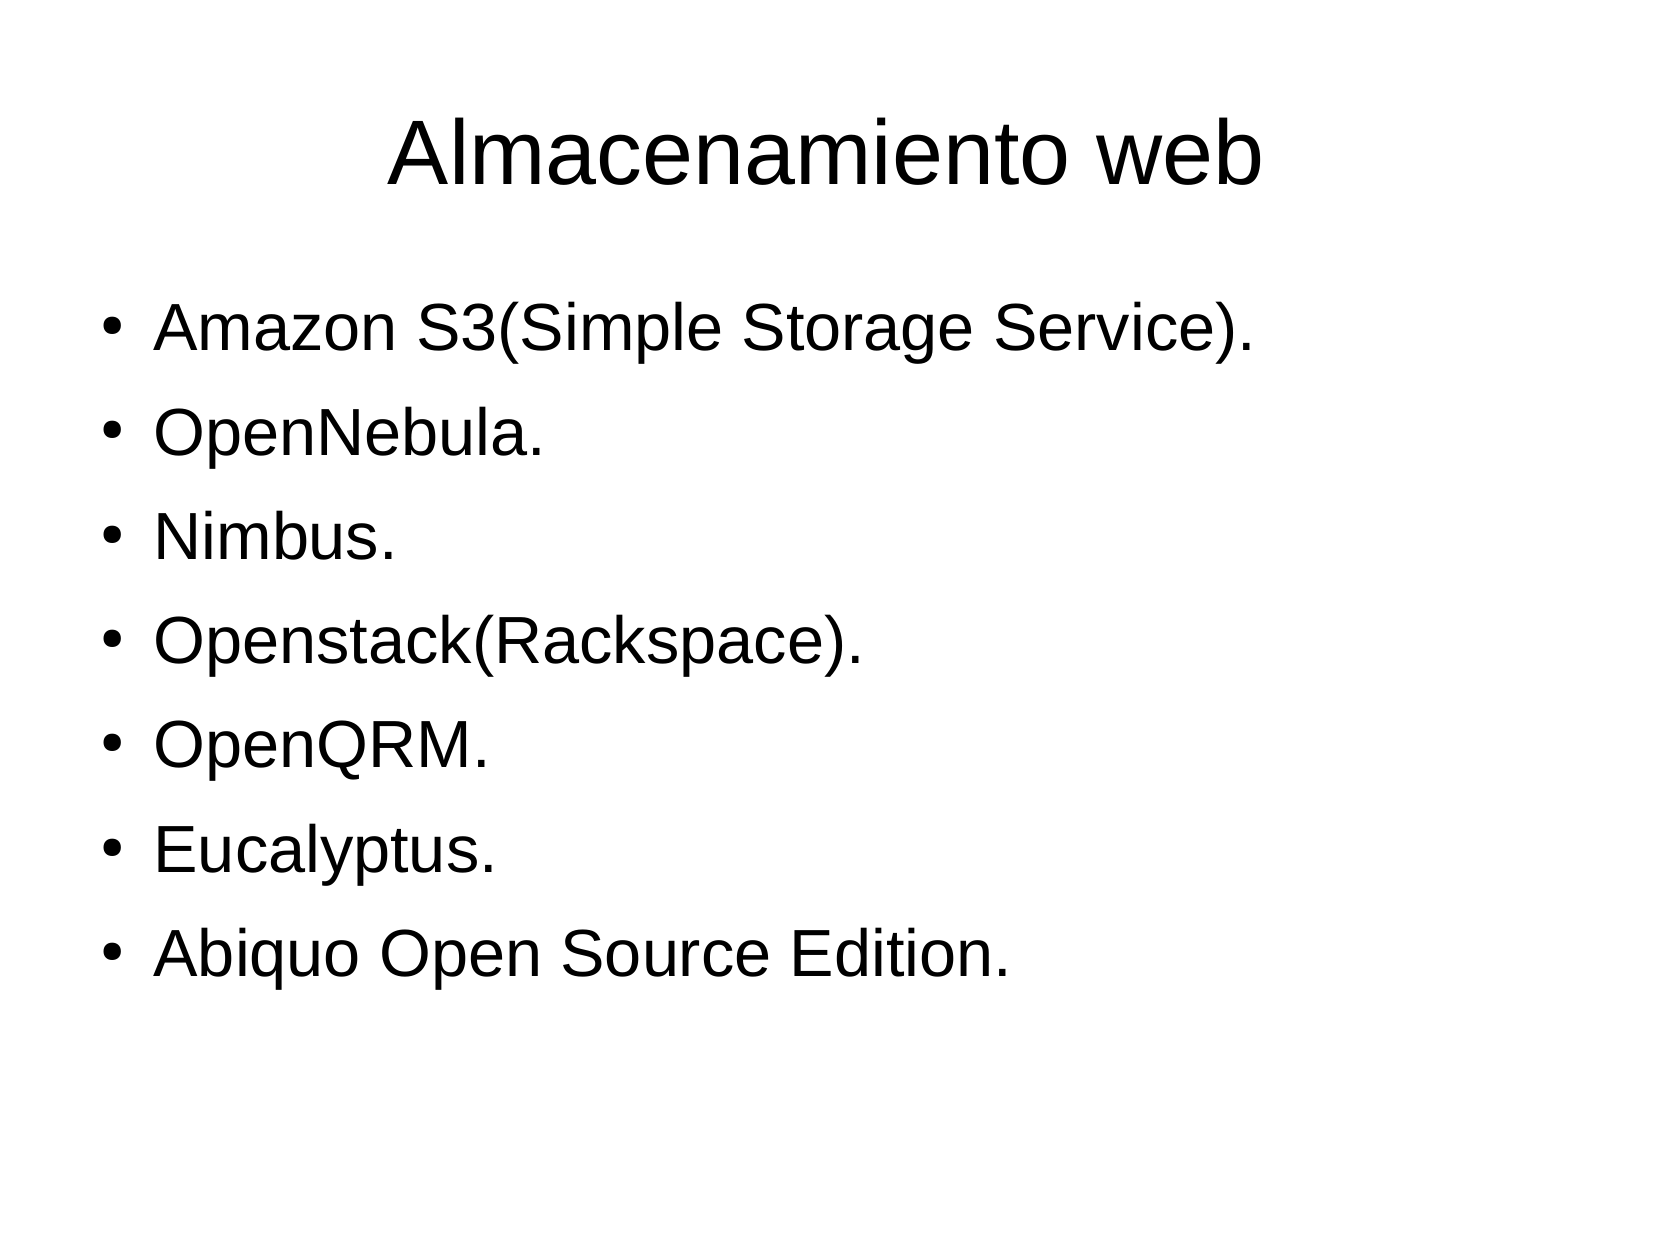

# Almacenamiento web
Amazon S3(Simple Storage Service).
OpenNebula.
Nimbus.
Openstack(Rackspace).
OpenQRM.
Eucalyptus.
Abiquo Open Source Edition.